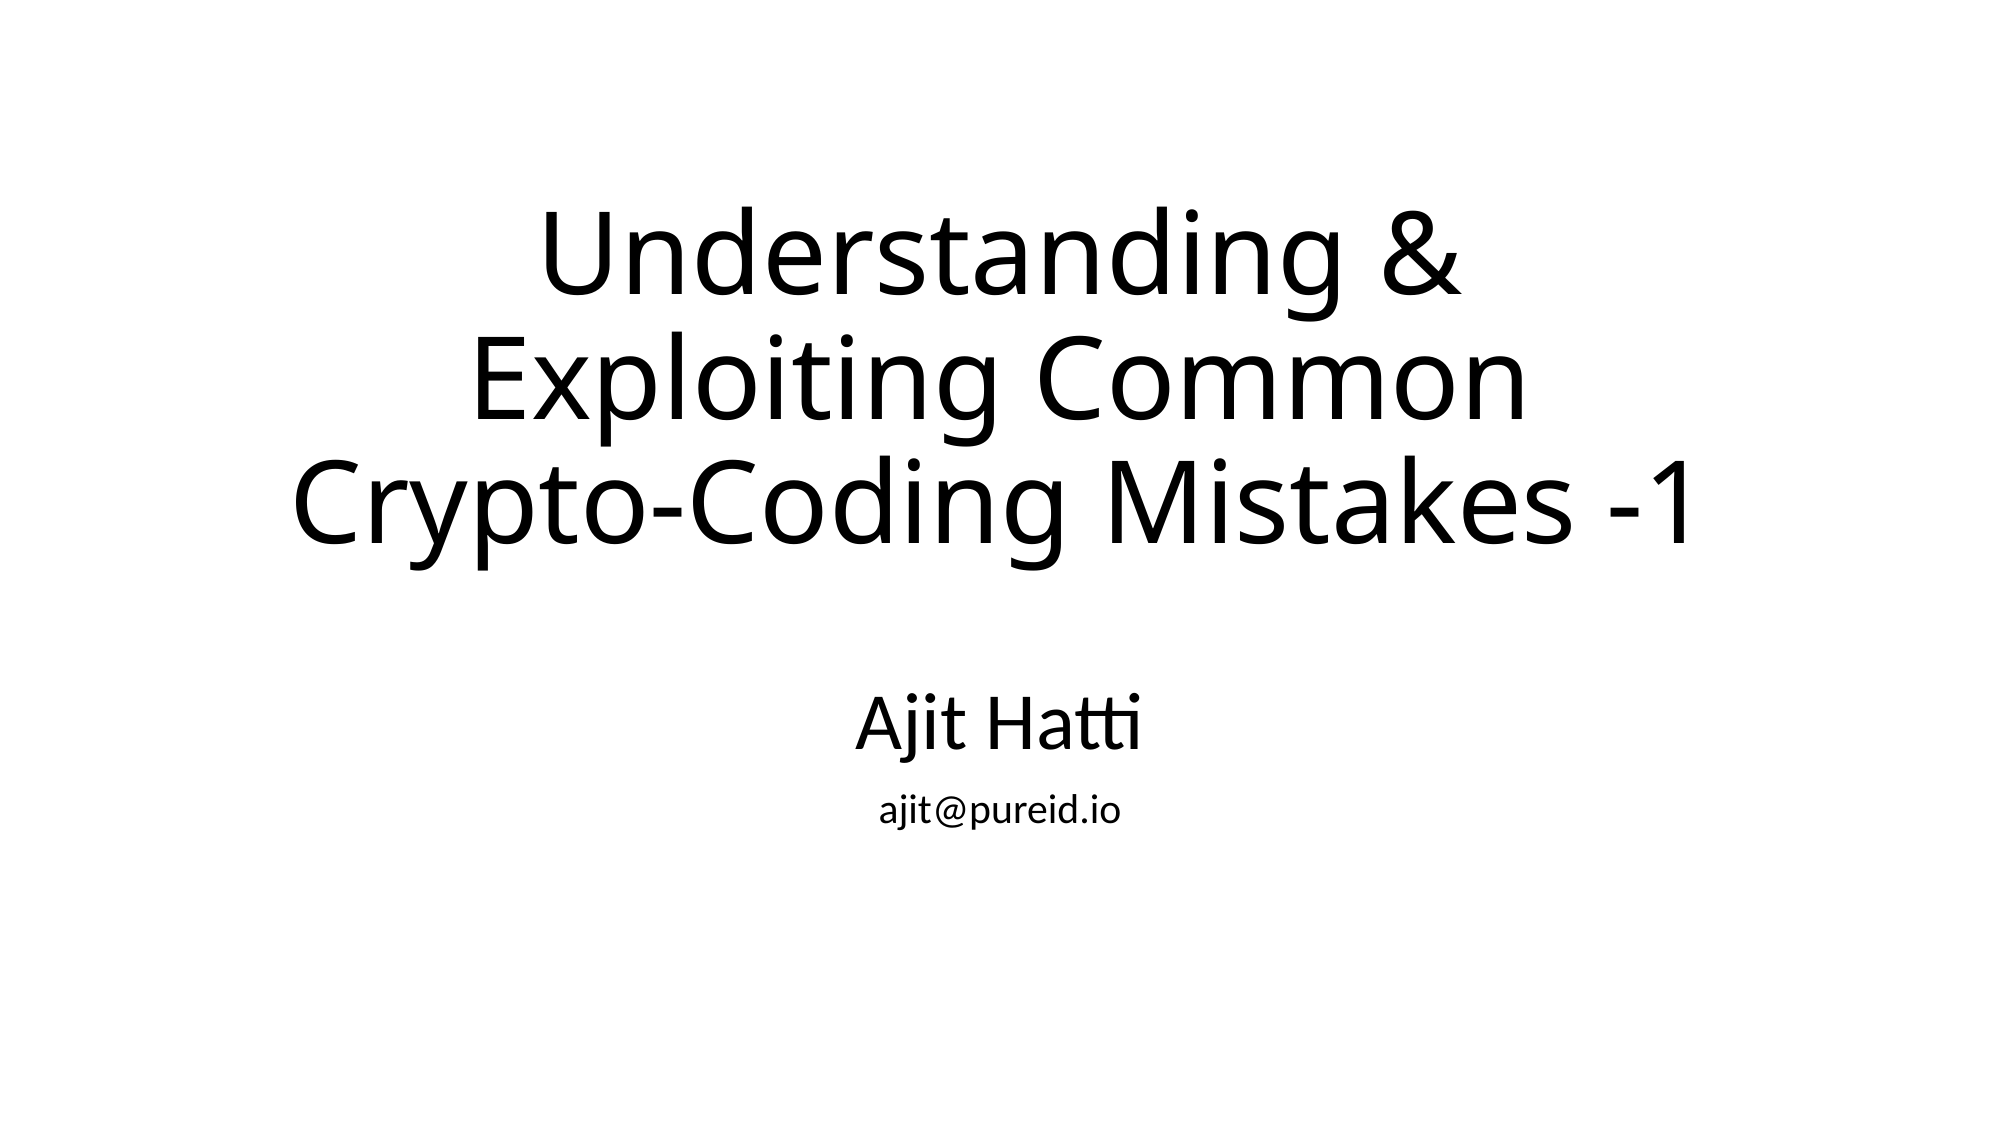

# Understanding & Exploiting Common Crypto-Coding Mistakes -1
Ajit Hatti
ajit@pureid.io